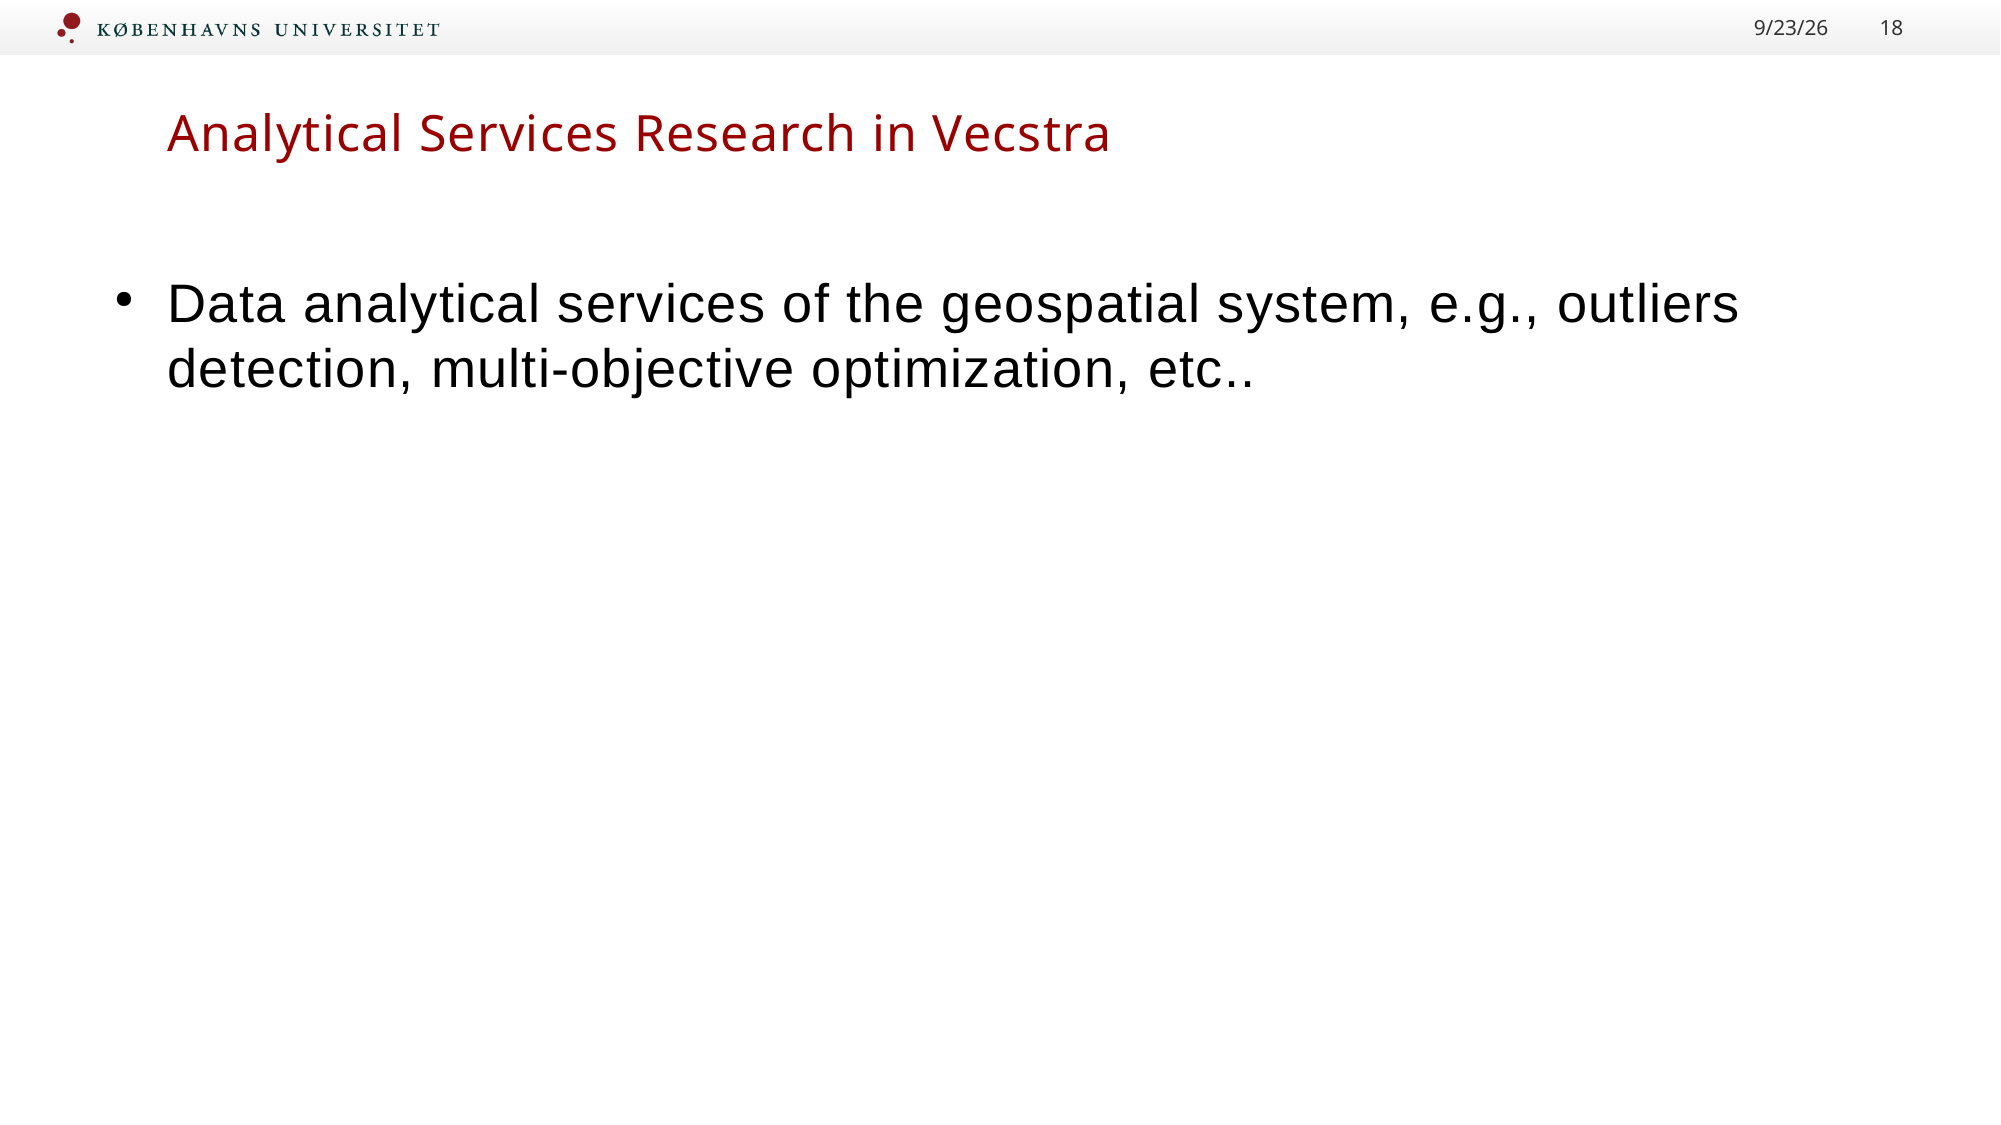

#
Analytical Services Research in Vecstra
Data analytical services of the geospatial system, e.g., outliers detection, multi-objective optimization, etc..